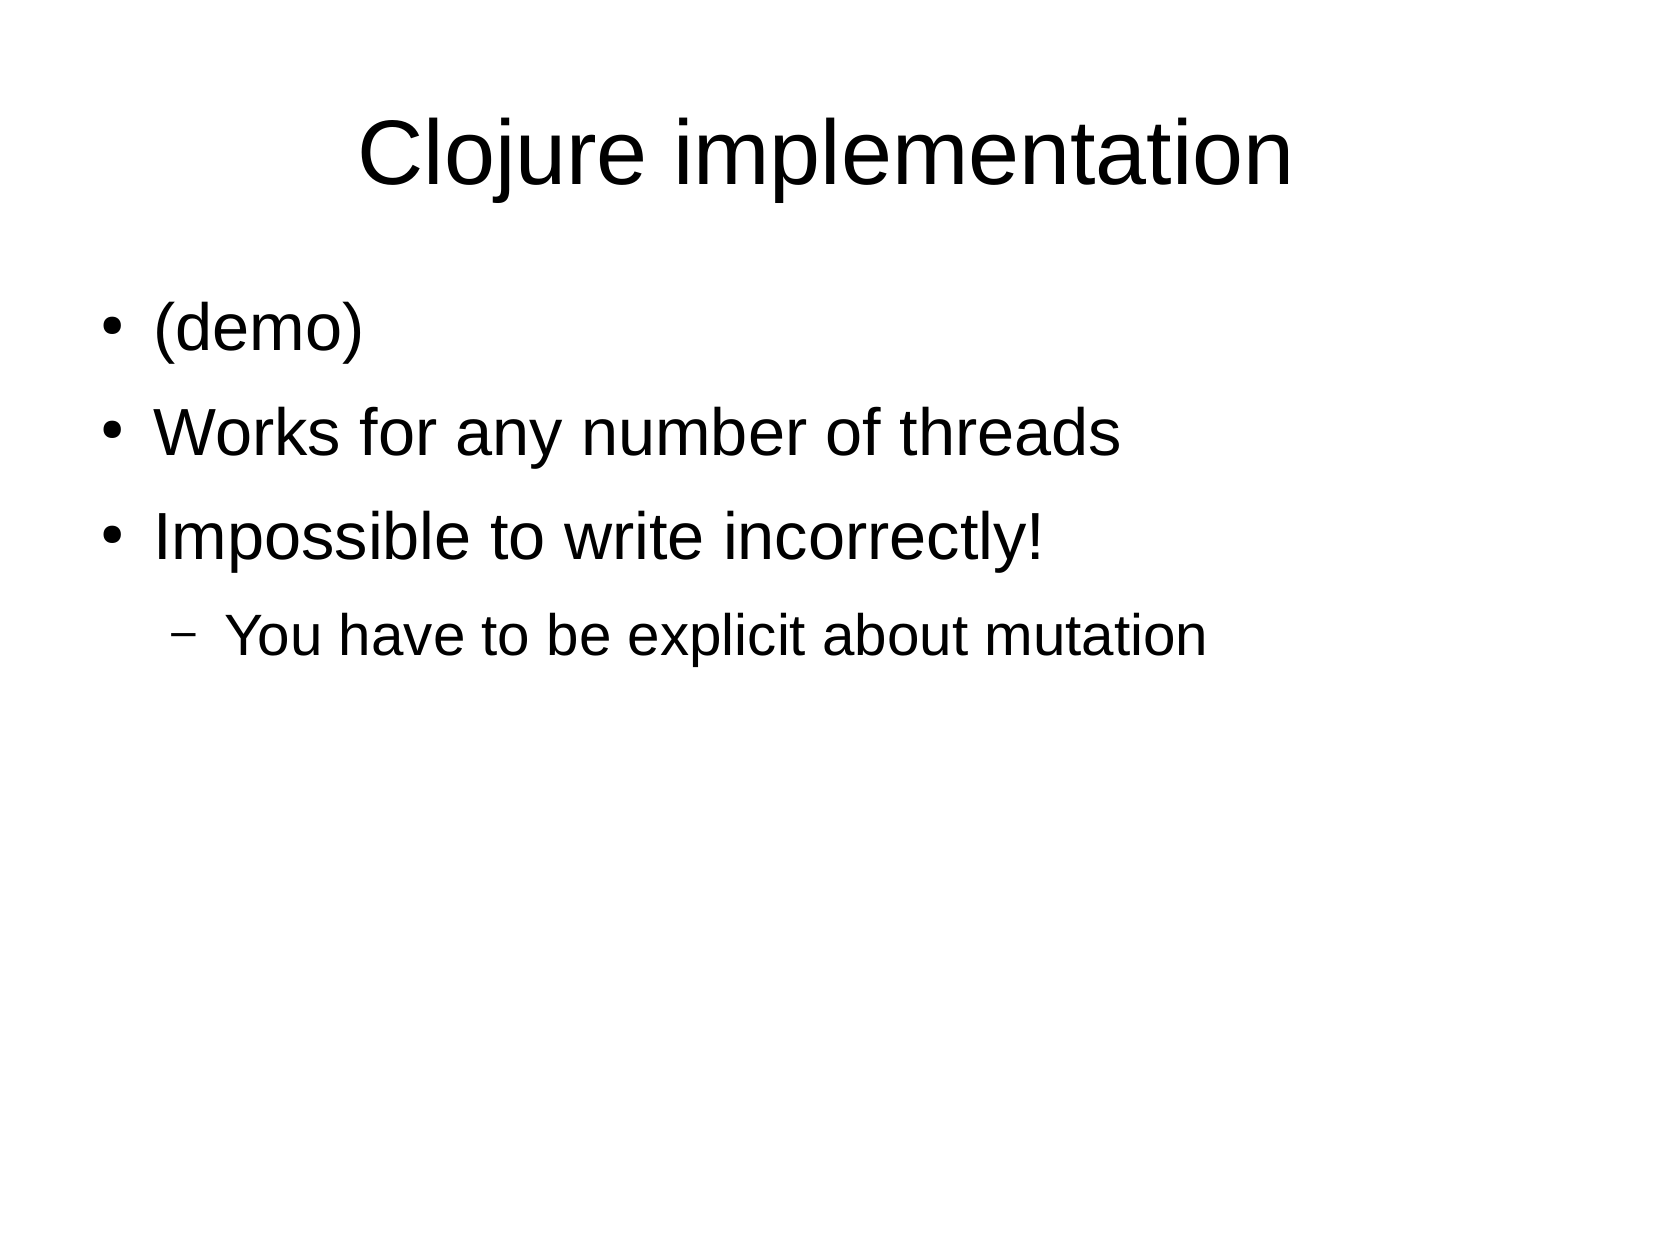

# Clojure implementation
(demo)
Works for any number of threads
Impossible to write incorrectly!
You have to be explicit about mutation